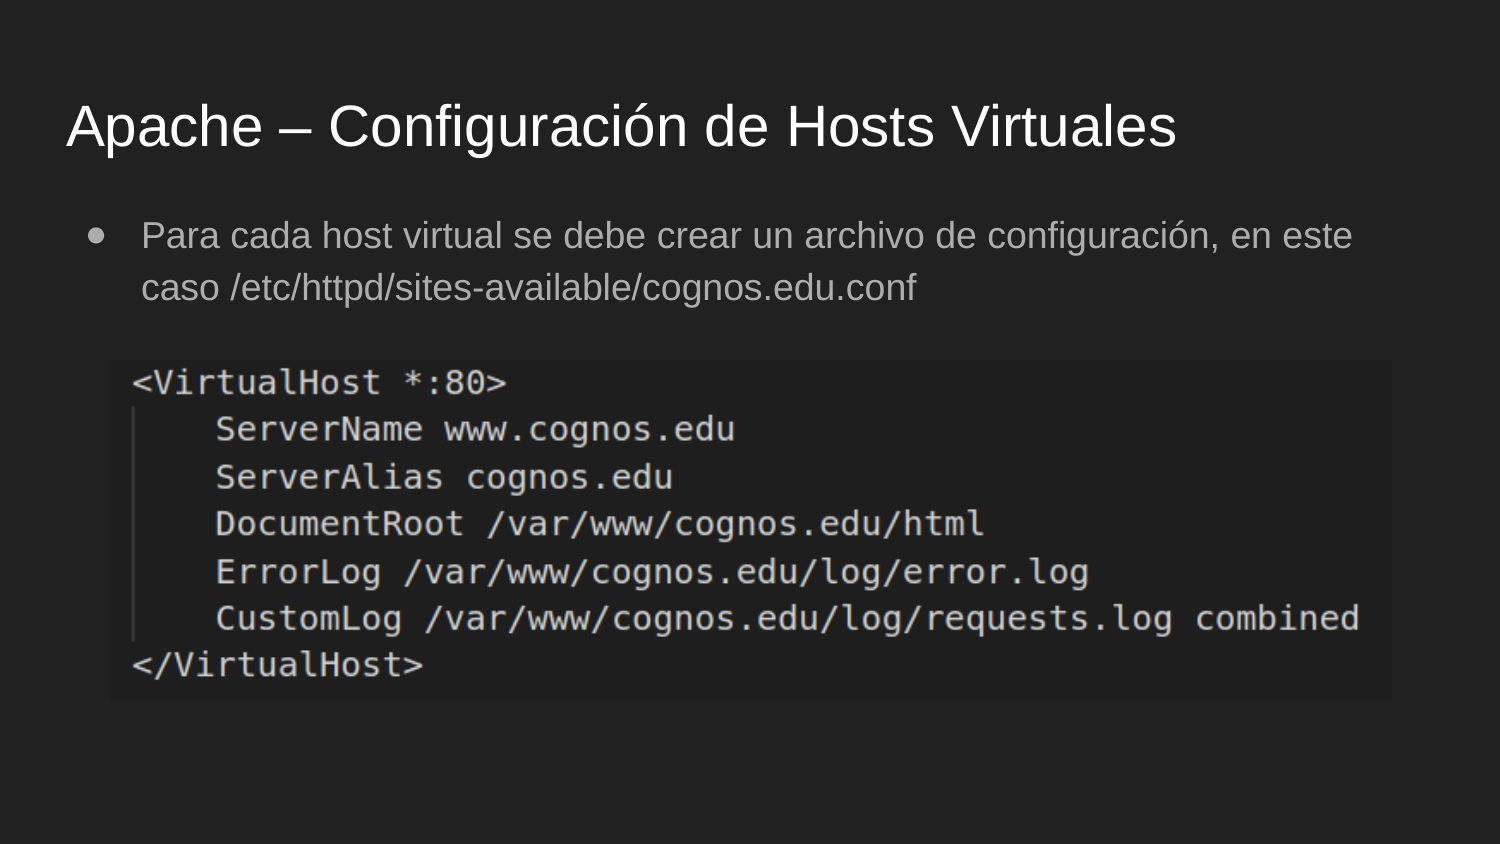

# Apache – Configuración de Hosts Virtuales
Para cada host virtual se debe crear un archivo de configuración, en este caso /etc/httpd/sites-available/cognos.edu.conf